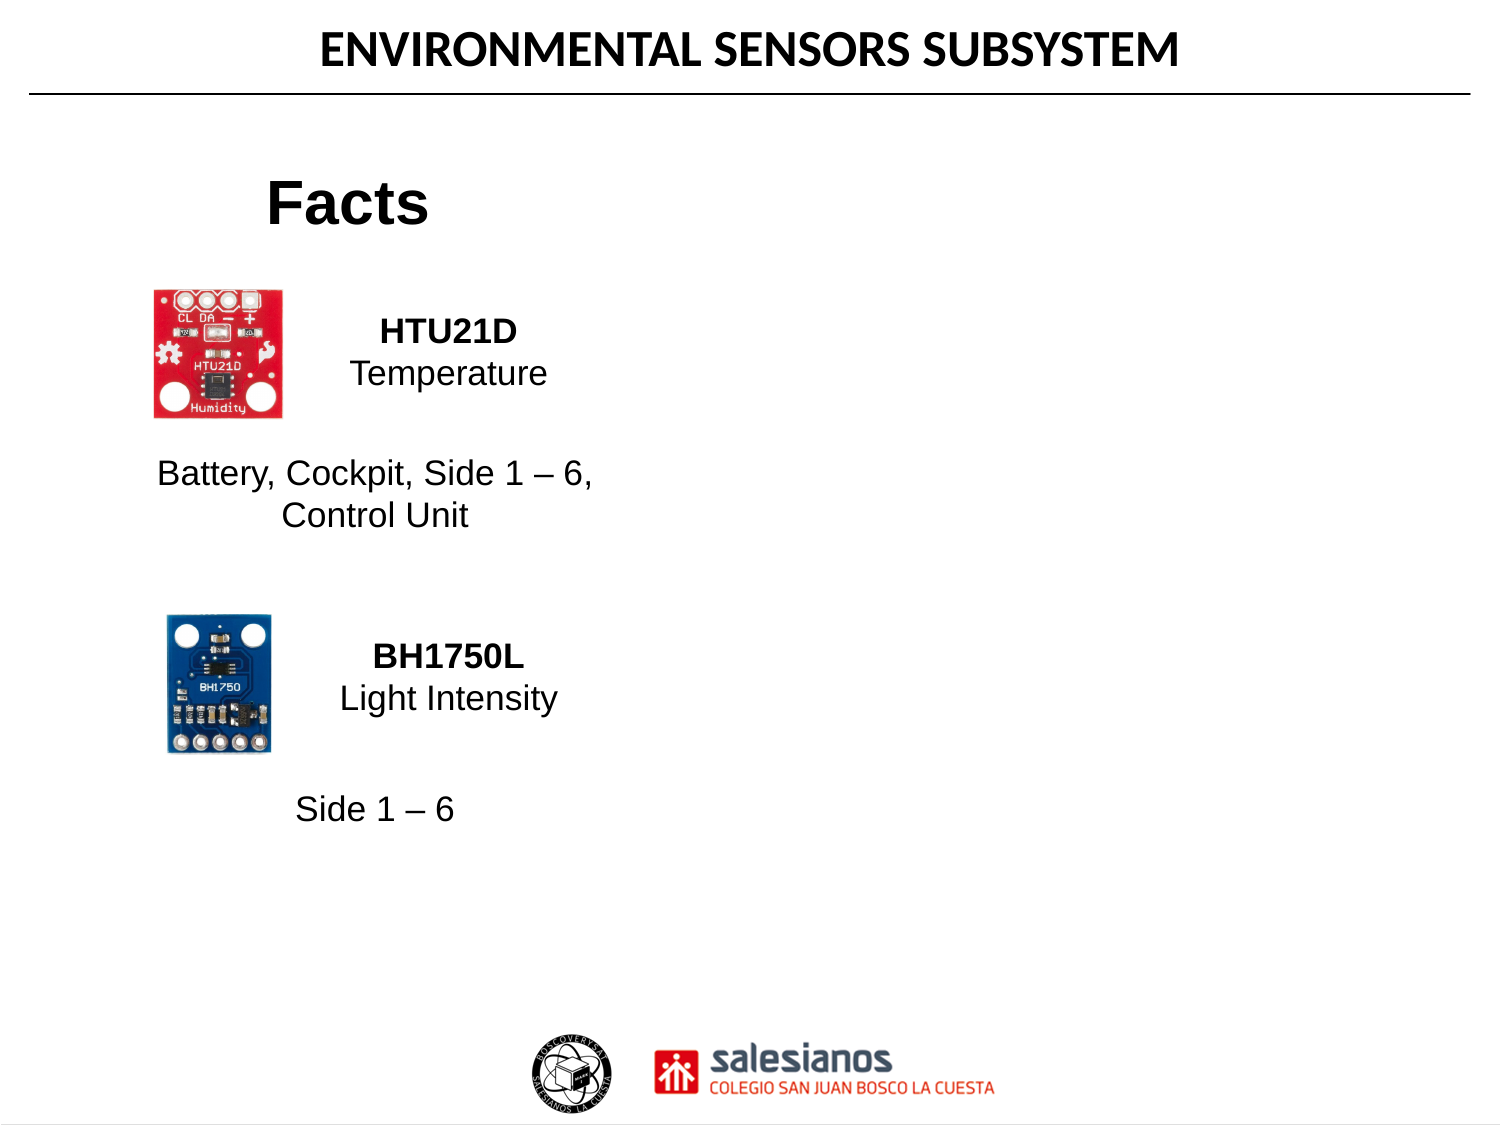

ENVIRONMENTAL SENSORS SUBSYSTEM
Facts
HTU21D
Temperature
Battery, Cockpit, Side 1 – 6, Control Unit
BH1750L
Light Intensity
Side 1 – 6